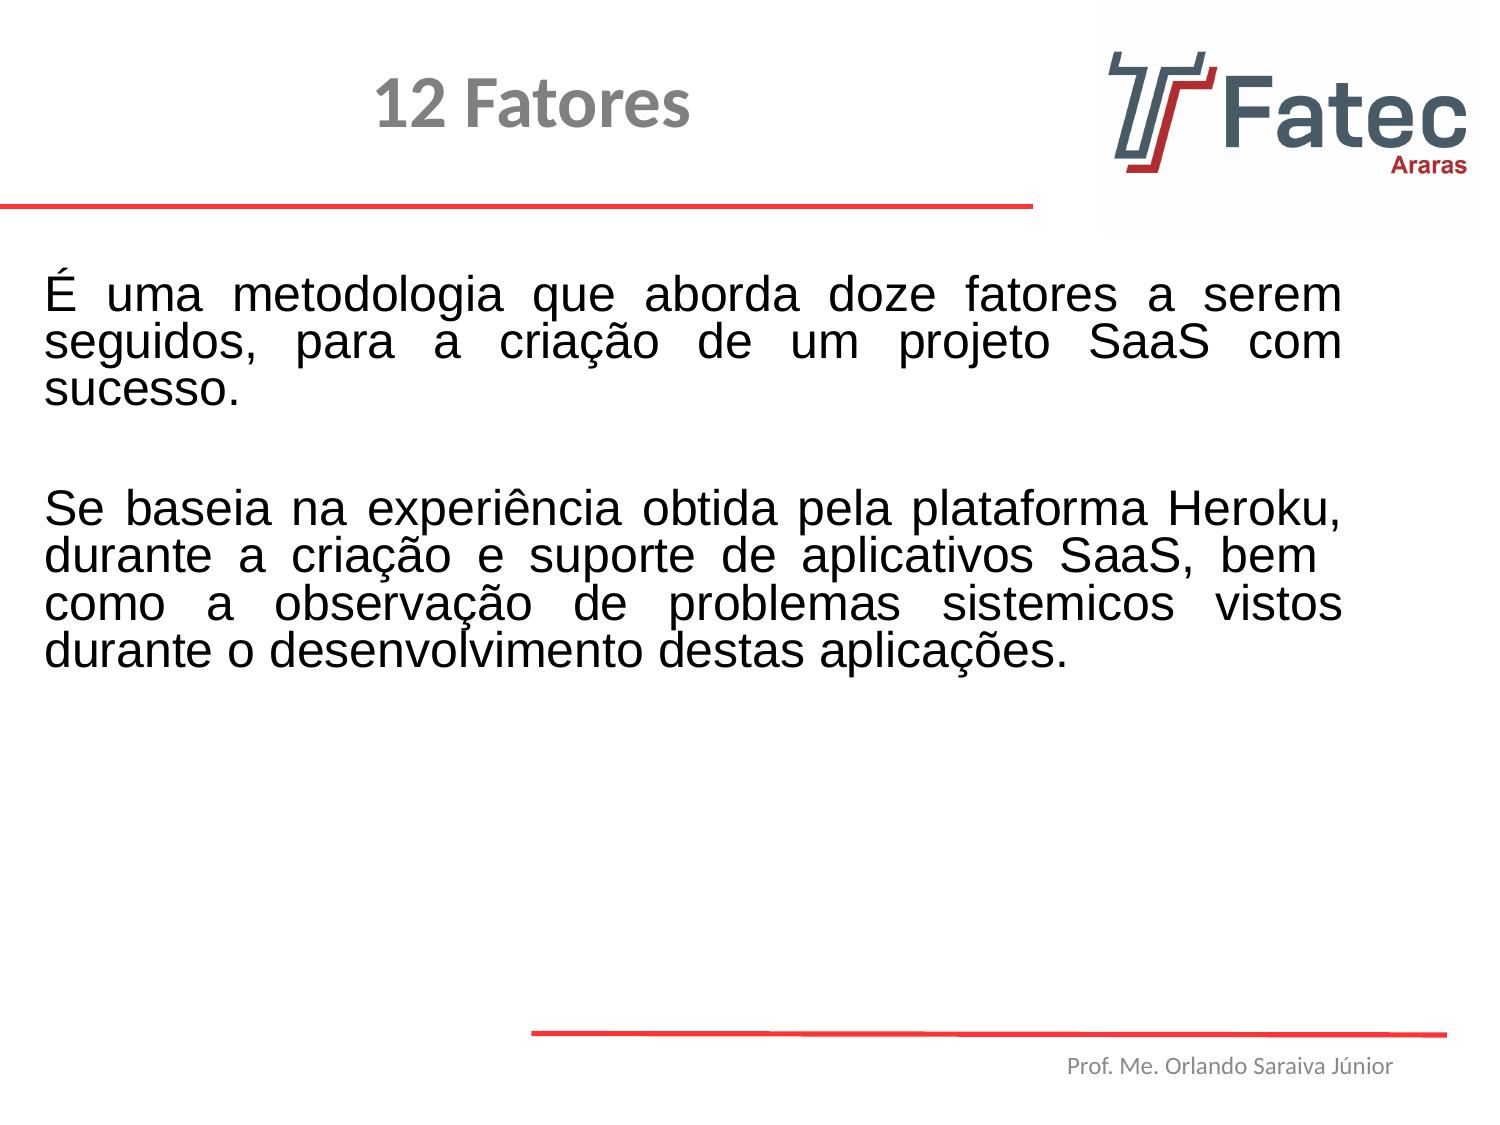

12 Fatores
# É uma metodologia que aborda doze fatores a serem seguidos, para a criação de um projeto SaaS com sucesso.
Se baseia na experiência obtida pela plataforma Heroku, durante a criação e suporte de aplicativos SaaS, bem como a observação de problemas sistemicos vistos durante o desenvolvimento destas aplicações.